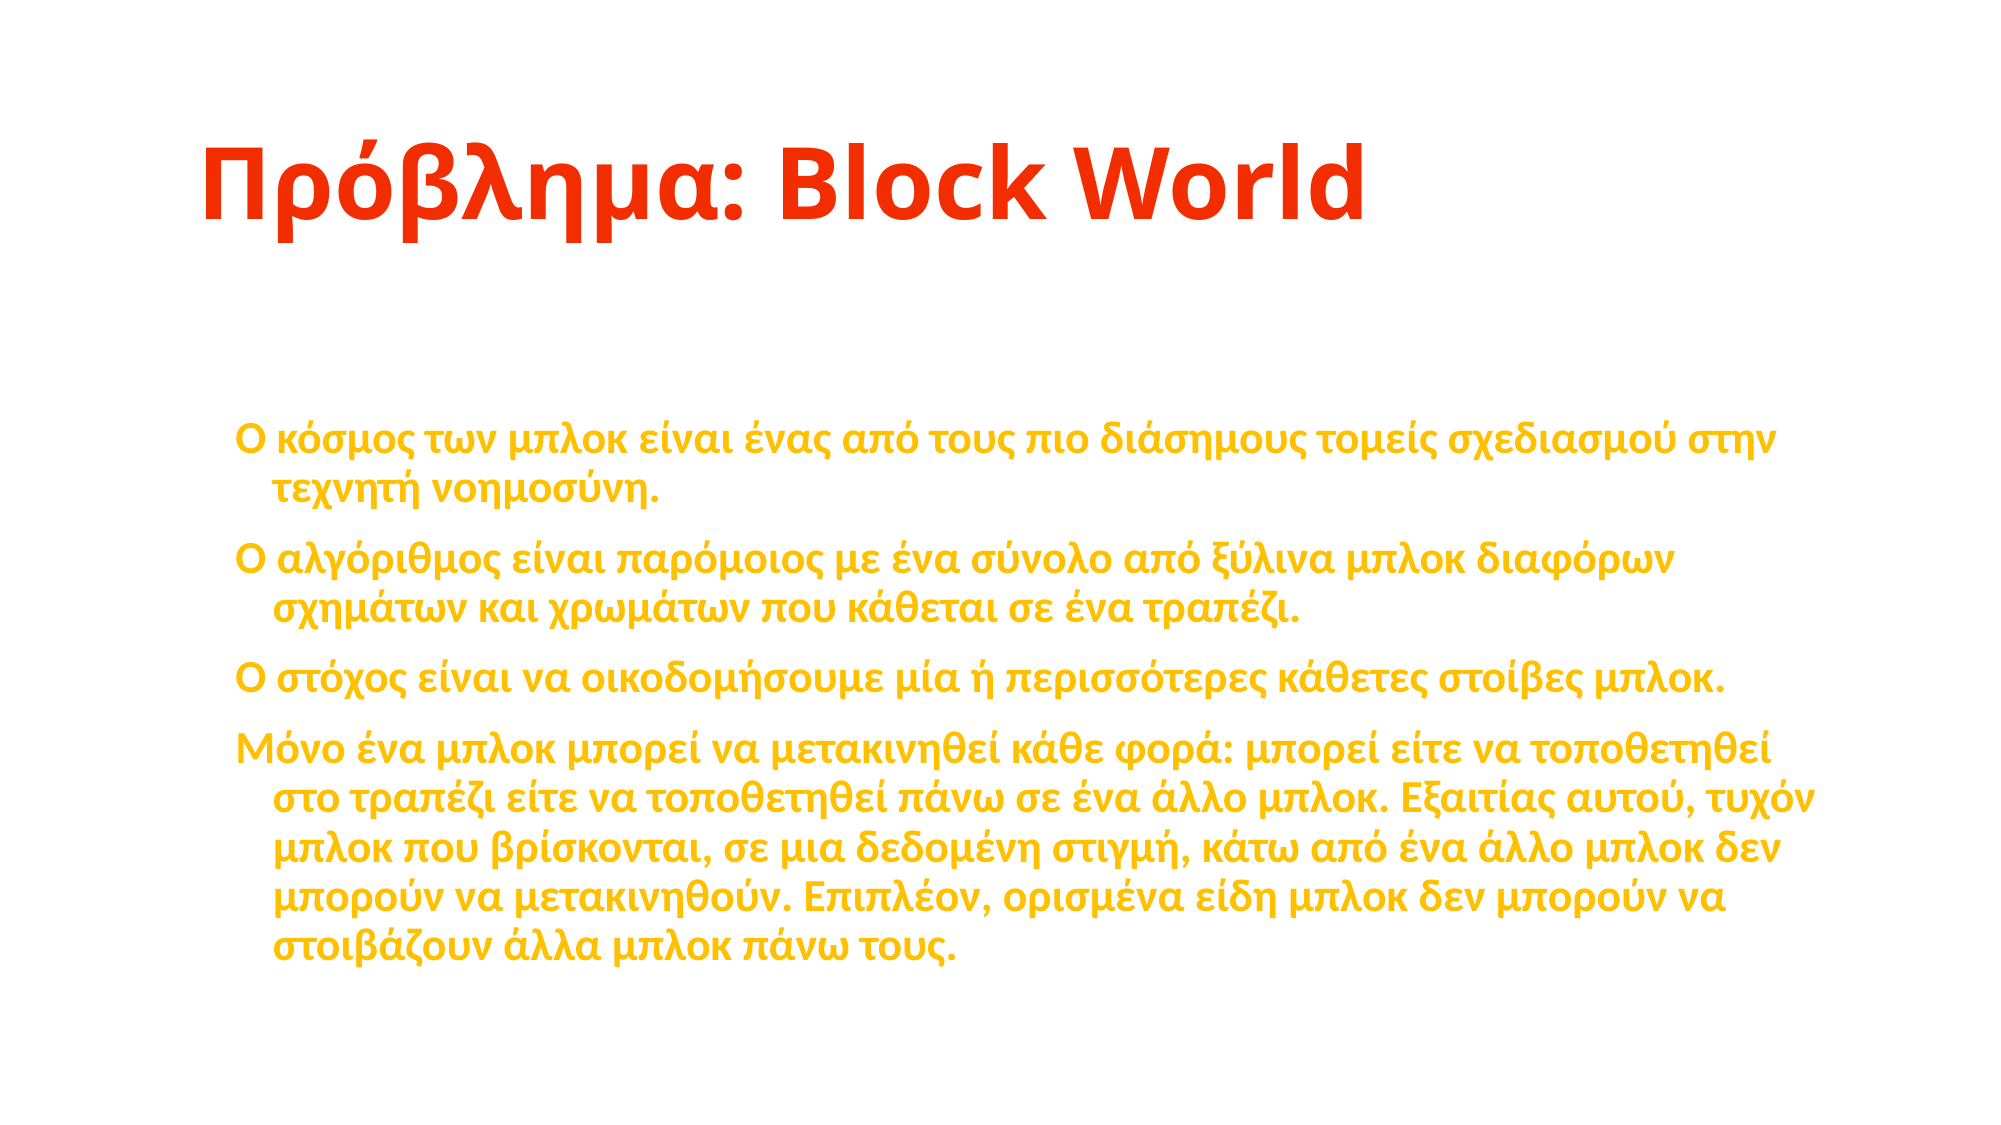

# Πρόβλημα: Block World
Ο κόσμος των μπλοκ είναι ένας από τους πιο διάσημους τομείς σχεδιασμού στην τεχνητή νοημοσύνη.
Ο αλγόριθμος είναι παρόμοιος με ένα σύνολο από ξύλινα μπλοκ διαφόρων σχημάτων και χρωμάτων που κάθεται σε ένα τραπέζι.
Ο στόχος είναι να οικοδομήσουμε μία ή περισσότερες κάθετες στοίβες μπλοκ.
Μόνο ένα μπλοκ μπορεί να μετακινηθεί κάθε φορά: μπορεί είτε να τοποθετηθεί στο τραπέζι είτε να τοποθετηθεί πάνω σε ένα άλλο μπλοκ. Εξαιτίας αυτού, τυχόν μπλοκ που βρίσκονται, σε μια δεδομένη στιγμή, κάτω από ένα άλλο μπλοκ δεν μπορούν να μετακινηθούν. Επιπλέον, ορισμένα είδη μπλοκ δεν μπορούν να στοιβάζουν άλλα μπλοκ πάνω τους.